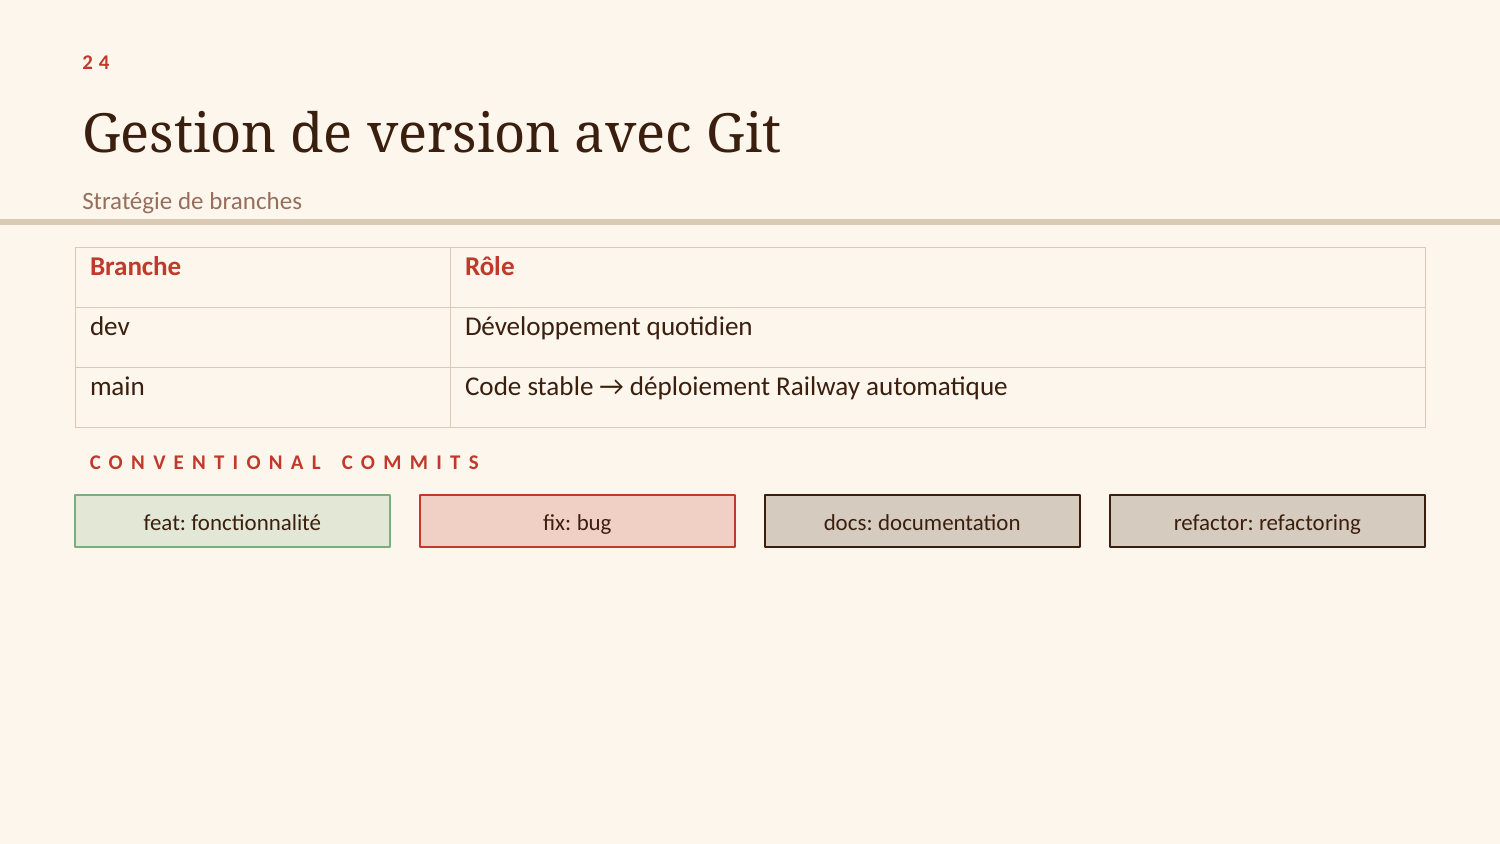

24
Gestion de version avec Git
Stratégie de branches
| Branche | Rôle |
| --- | --- |
| dev | Développement quotidien |
| main | Code stable → déploiement Railway automatique |
CONVENTIONAL COMMITS
feat: fonctionnalité
fix: bug
docs: documentation
refactor: refactoring